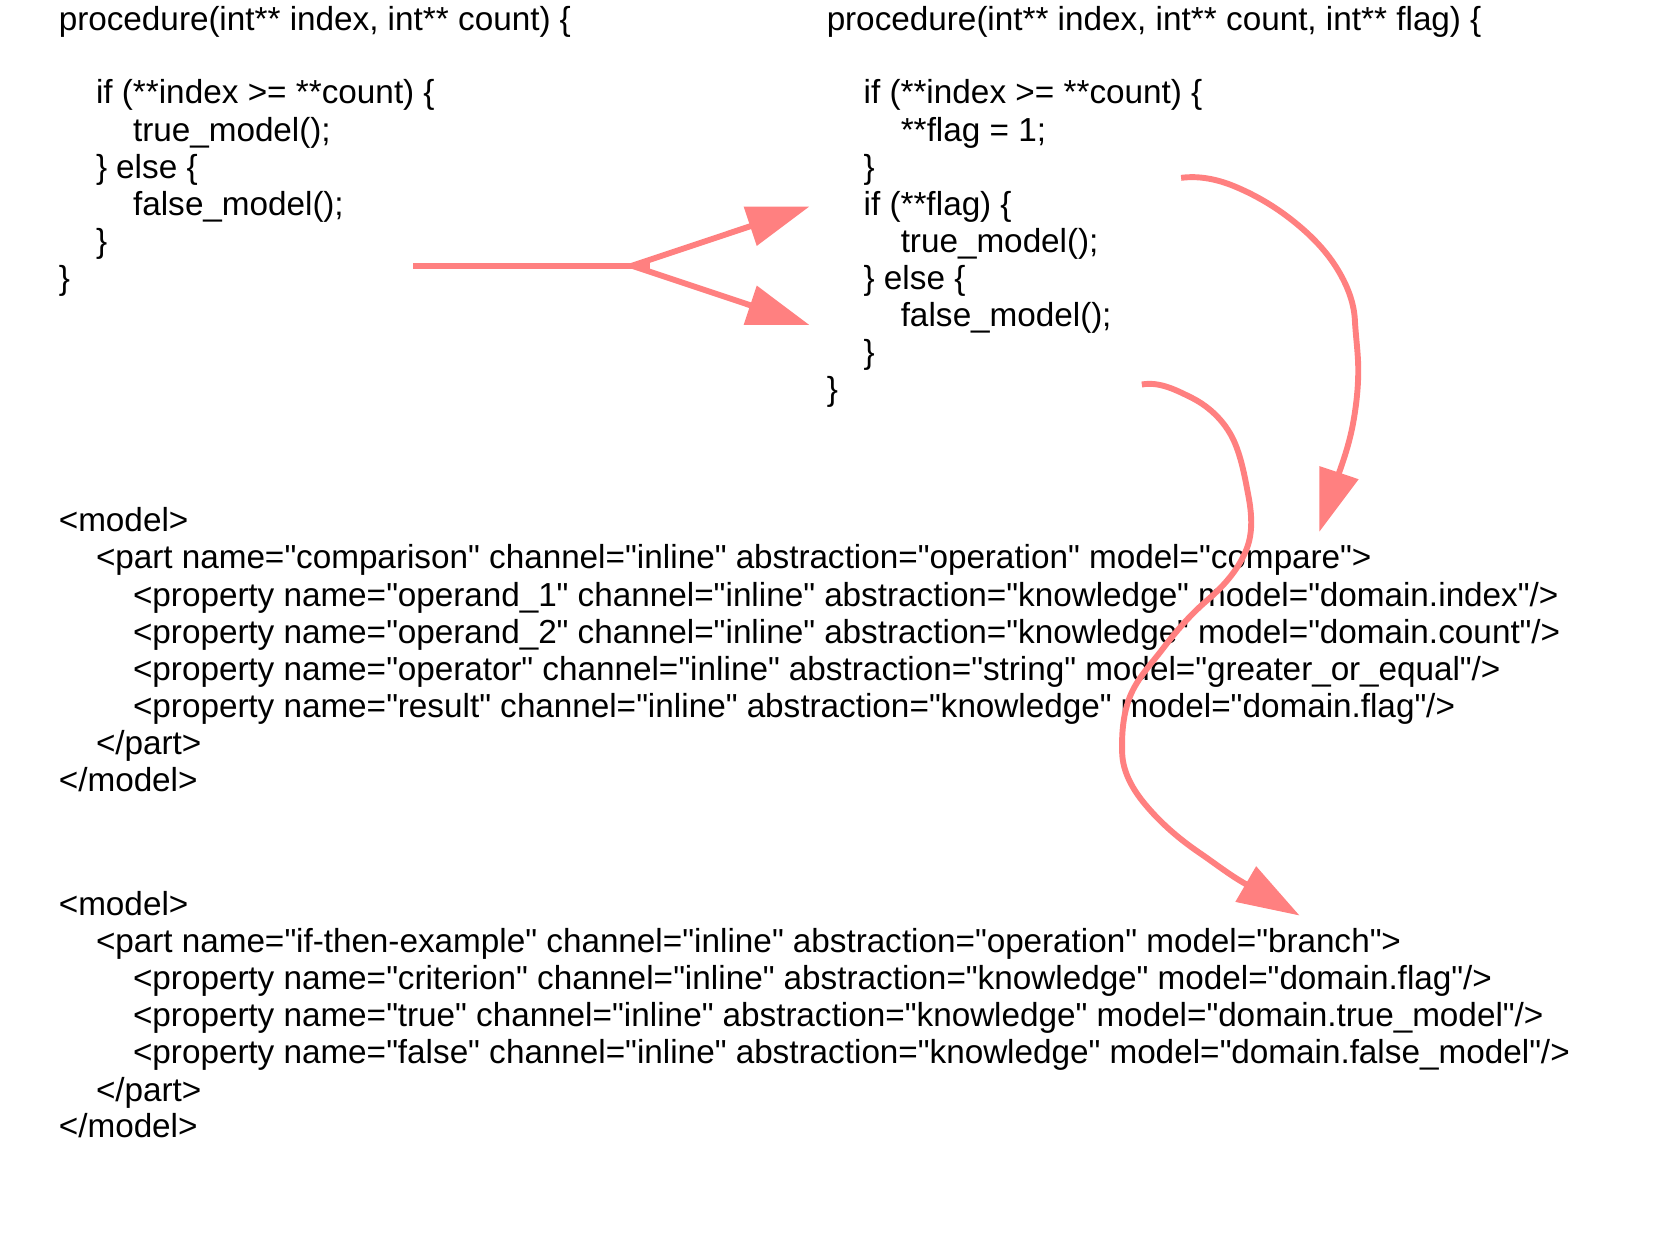

procedure(int** index, int** count) {
 if (**index >= **count) {
 true_model();
 } else {
 false_model();
 }
}
procedure(int** index, int** count, int** flag) {
 if (**index >= **count) {
 **flag = 1;
 }
 if (**flag) {
 true_model();
 } else {
 false_model();
 }
}
<model>
 <part name="comparison" channel="inline" abstraction="operation" model="compare">
 <property name="operand_1" channel="inline" abstraction="knowledge" model="domain.index"/>
 <property name="operand_2" channel="inline" abstraction="knowledge" model="domain.count"/>
 <property name="operator" channel="inline" abstraction="string" model="greater_or_equal"/>
 <property name="result" channel="inline" abstraction="knowledge" model="domain.flag"/>
 </part>
</model>
<model>
 <part name="if-then-example" channel="inline" abstraction="operation" model="branch">
 <property name="criterion" channel="inline" abstraction="knowledge" model="domain.flag"/>
 <property name="true" channel="inline" abstraction="knowledge" model="domain.true_model"/>
 <property name="false" channel="inline" abstraction="knowledge" model="domain.false_model"/>
 </part>
</model>